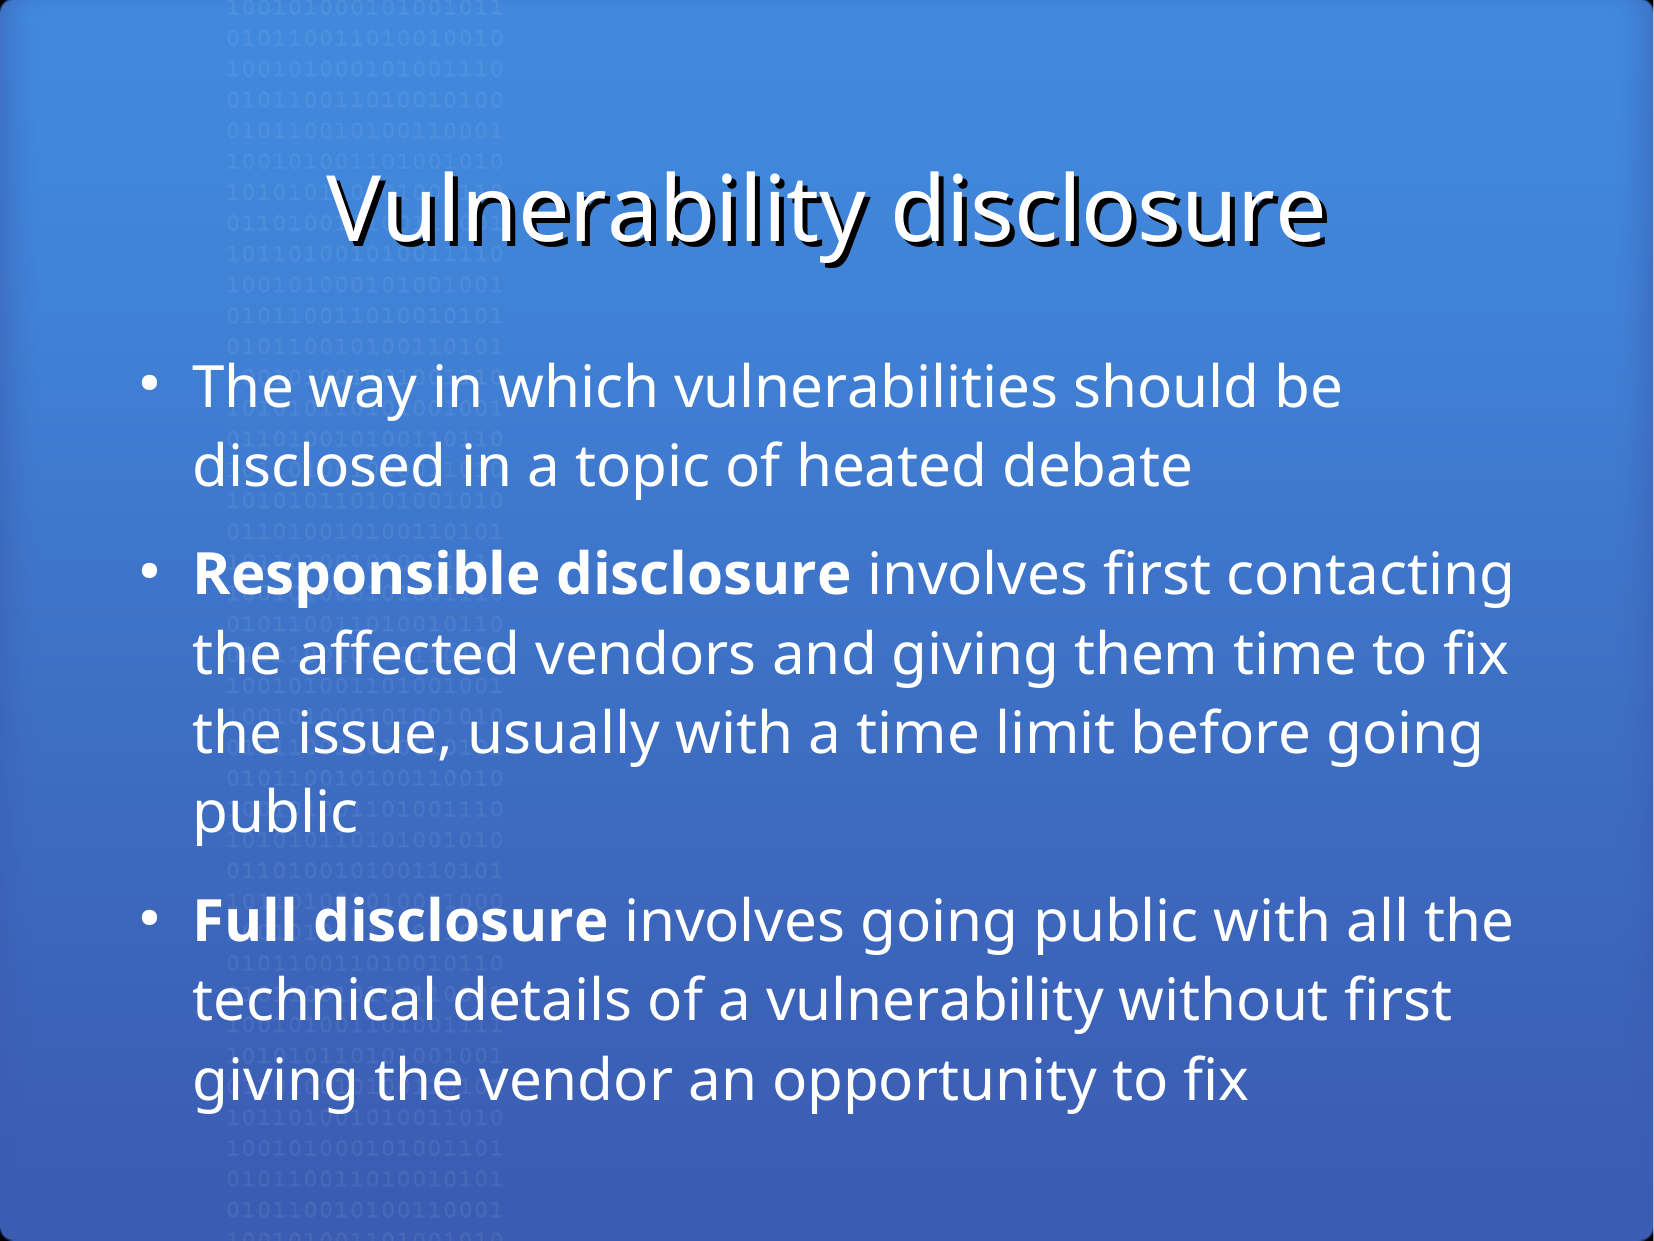

# Vulnerability disclosure
The way in which vulnerabilities should be disclosed in a topic of heated debate
Responsible disclosure involves first contacting the affected vendors and giving them time to fix the issue, usually with a time limit before going public
Full disclosure involves going public with all the technical details of a vulnerability without first giving the vendor an opportunity to fix